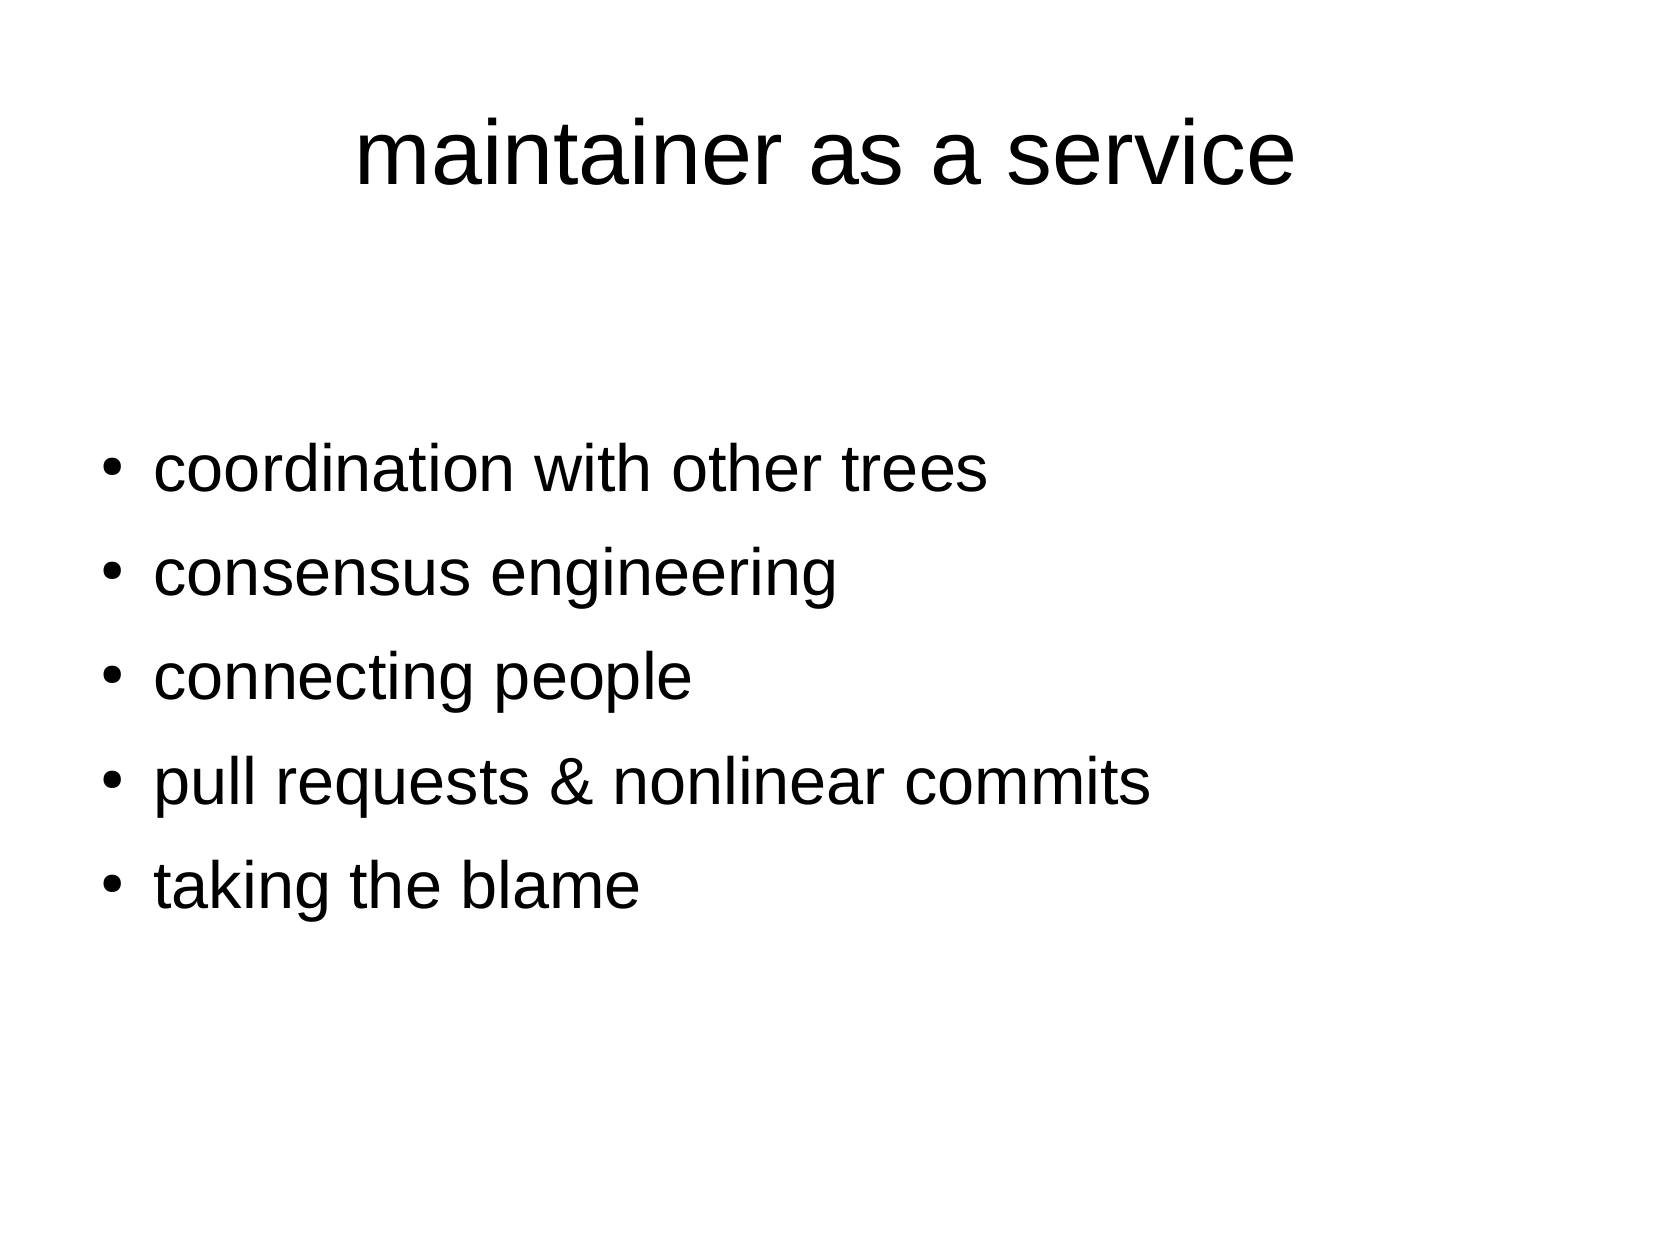

# maintainer as a service
coordination with other trees
consensus engineering
connecting people
pull requests & nonlinear commits
taking the blame